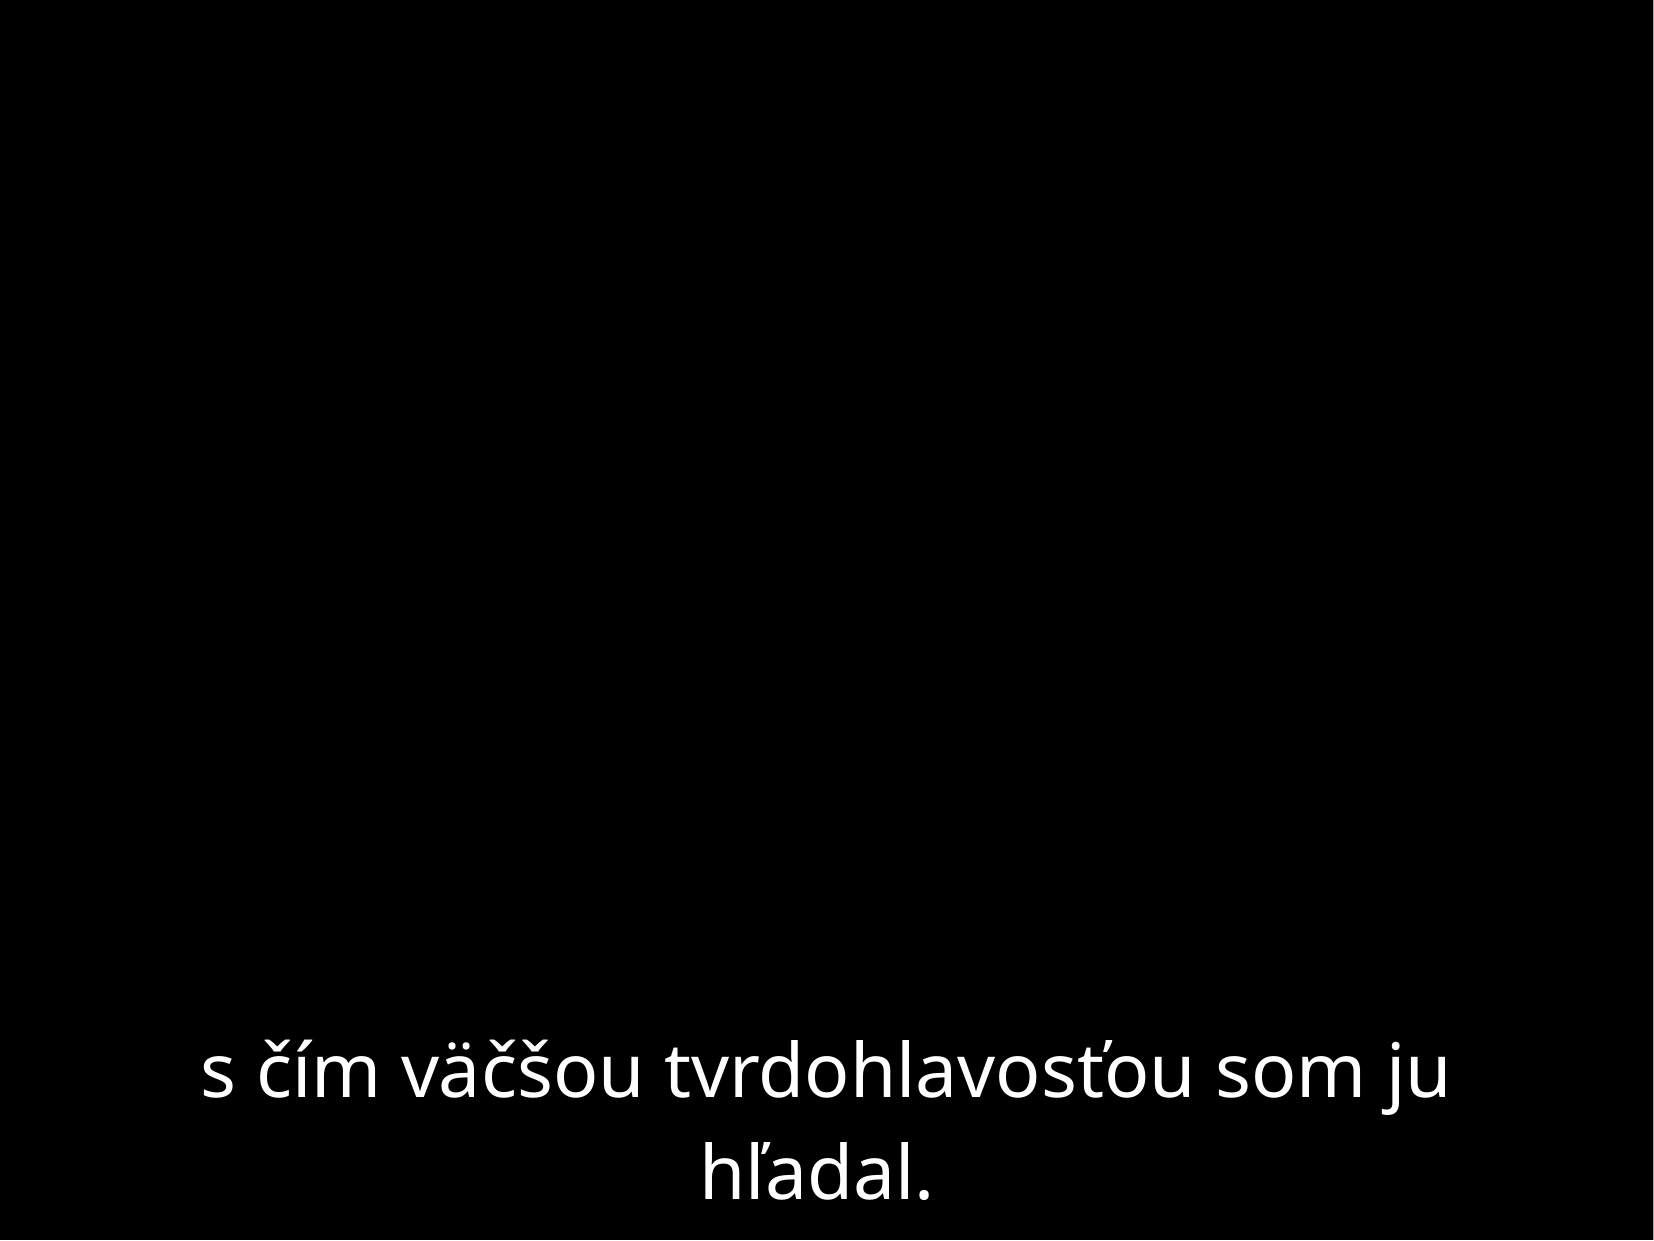

# s čím väčšou tvrdohlavosťou som ju hľadal.